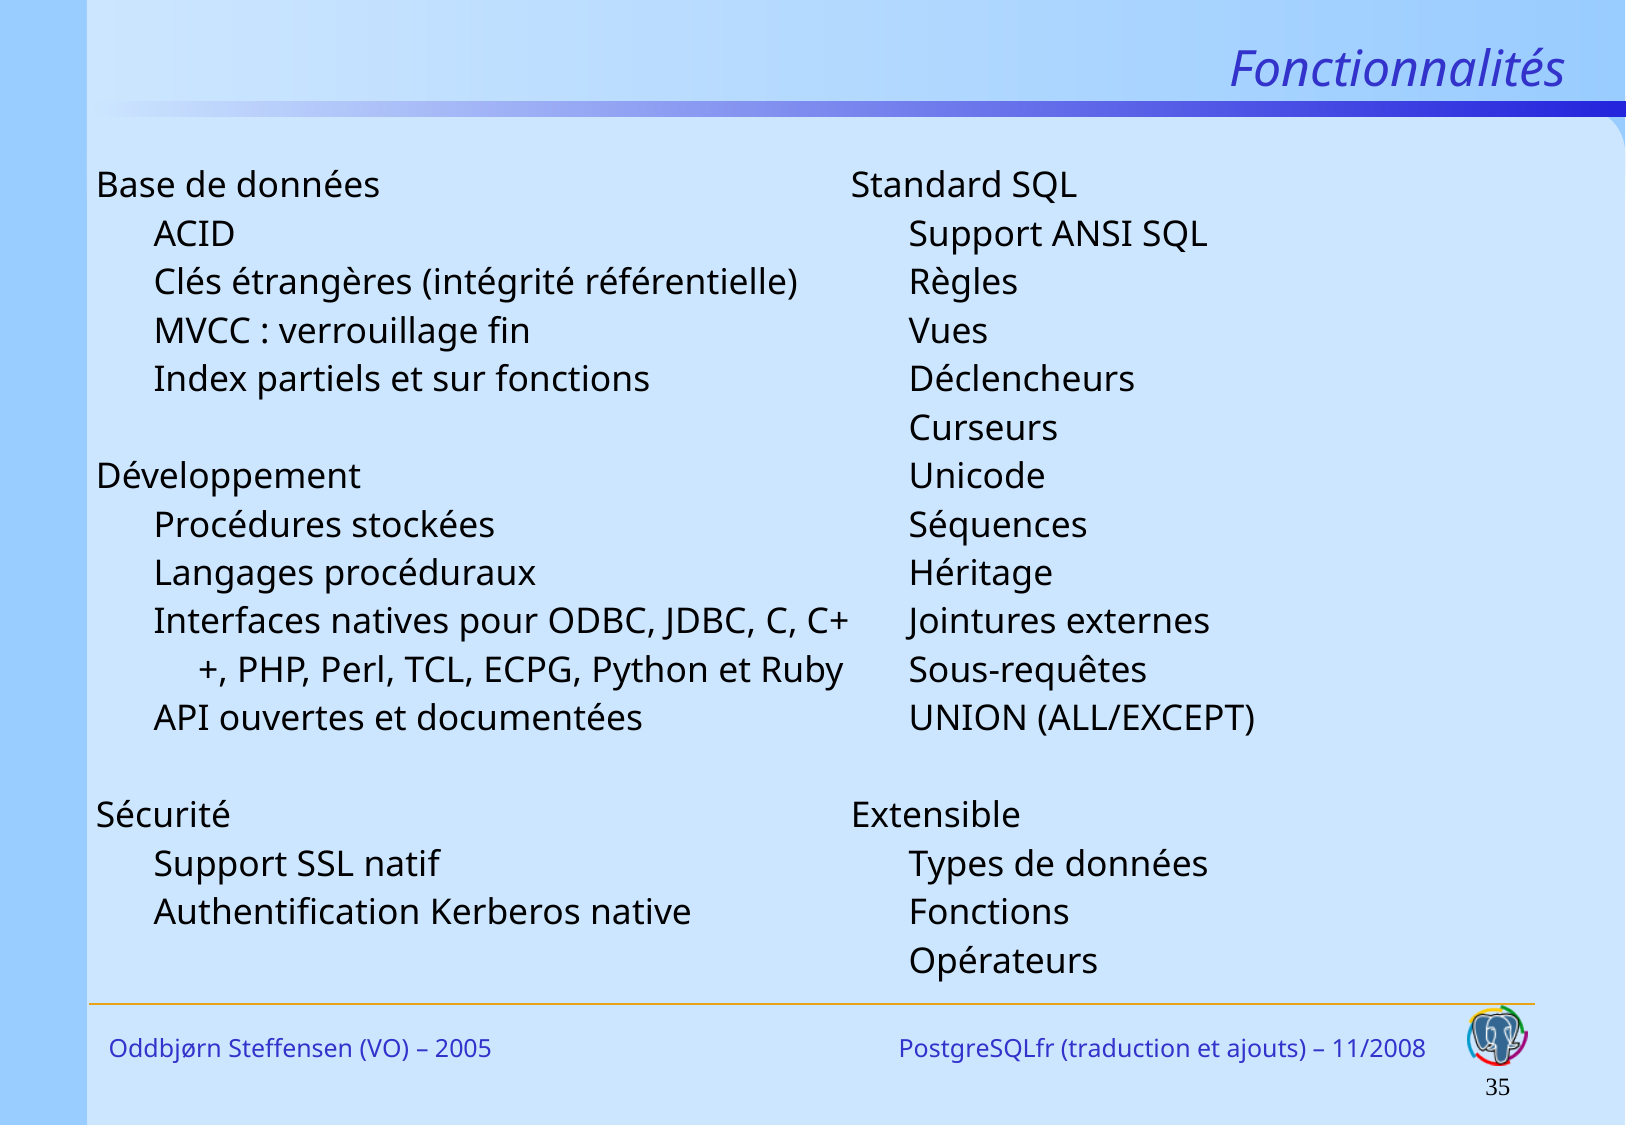

# Fonctionnalités
Base de données
ACID
Clés étrangères (intégrité référentielle)
MVCC : verrouillage fin
Index partiels et sur fonctions
Développement
Procédures stockées
Langages procéduraux
Interfaces natives pour ODBC, JDBC, C, C++, PHP, Perl, TCL, ECPG, Python et Ruby
API ouvertes et documentées
Sécurité
Support SSL natif
Authentification Kerberos native
Standard SQL
Support ANSI SQL
Règles
Vues
Déclencheurs
Curseurs
Unicode
Séquences
Héritage
Jointures externes
Sous-requêtes
UNION (ALL/EXCEPT)
Extensible
Types de données
Fonctions
Opérateurs